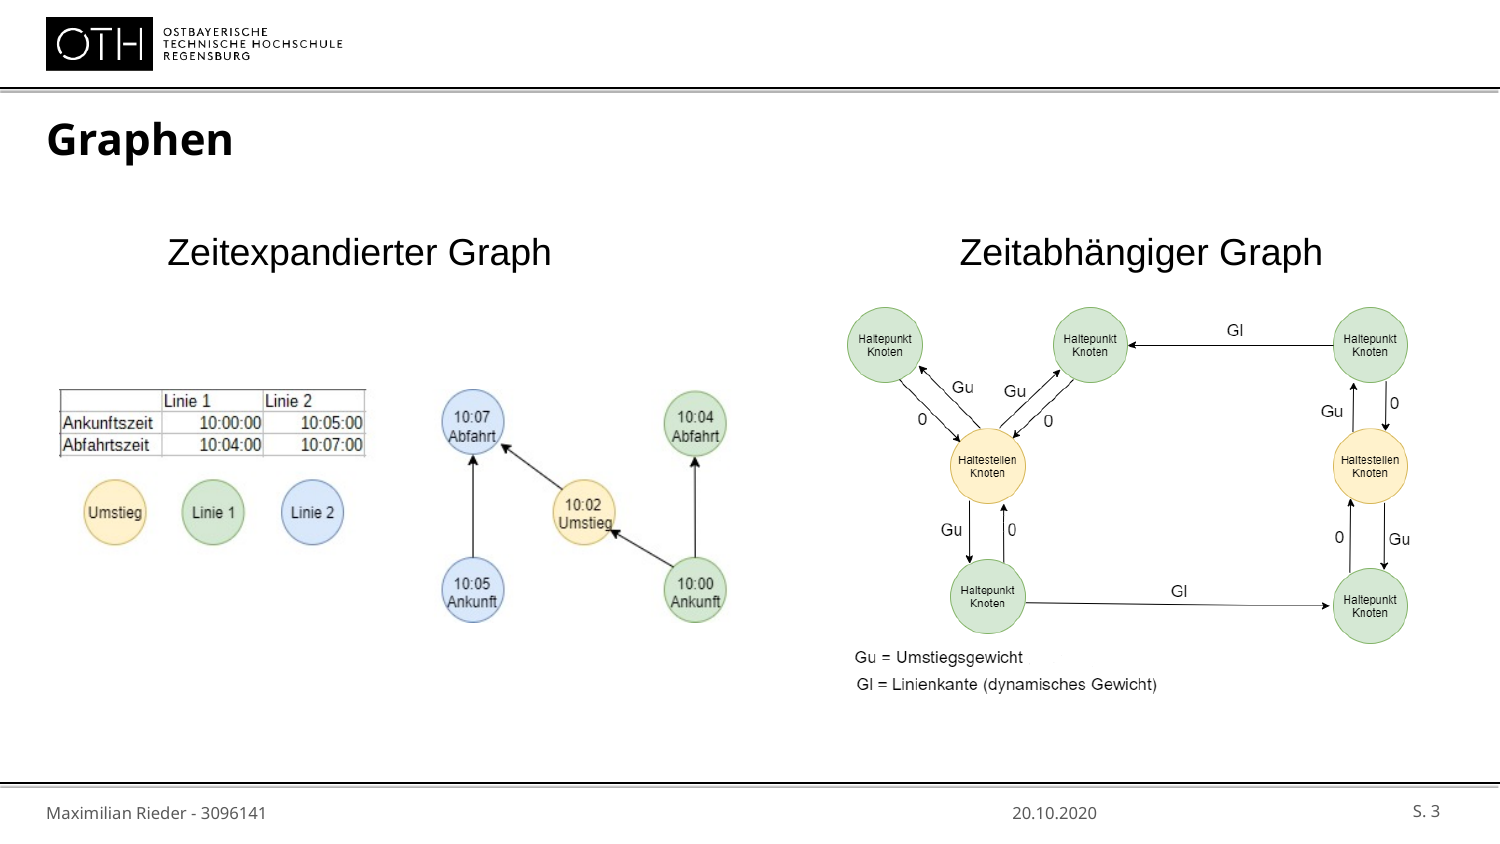

# Graphen
Zeitexpandierter Graph
Zeitabhängiger Graph
S.
Maximilian Rieder - 3096141
20.10.2020